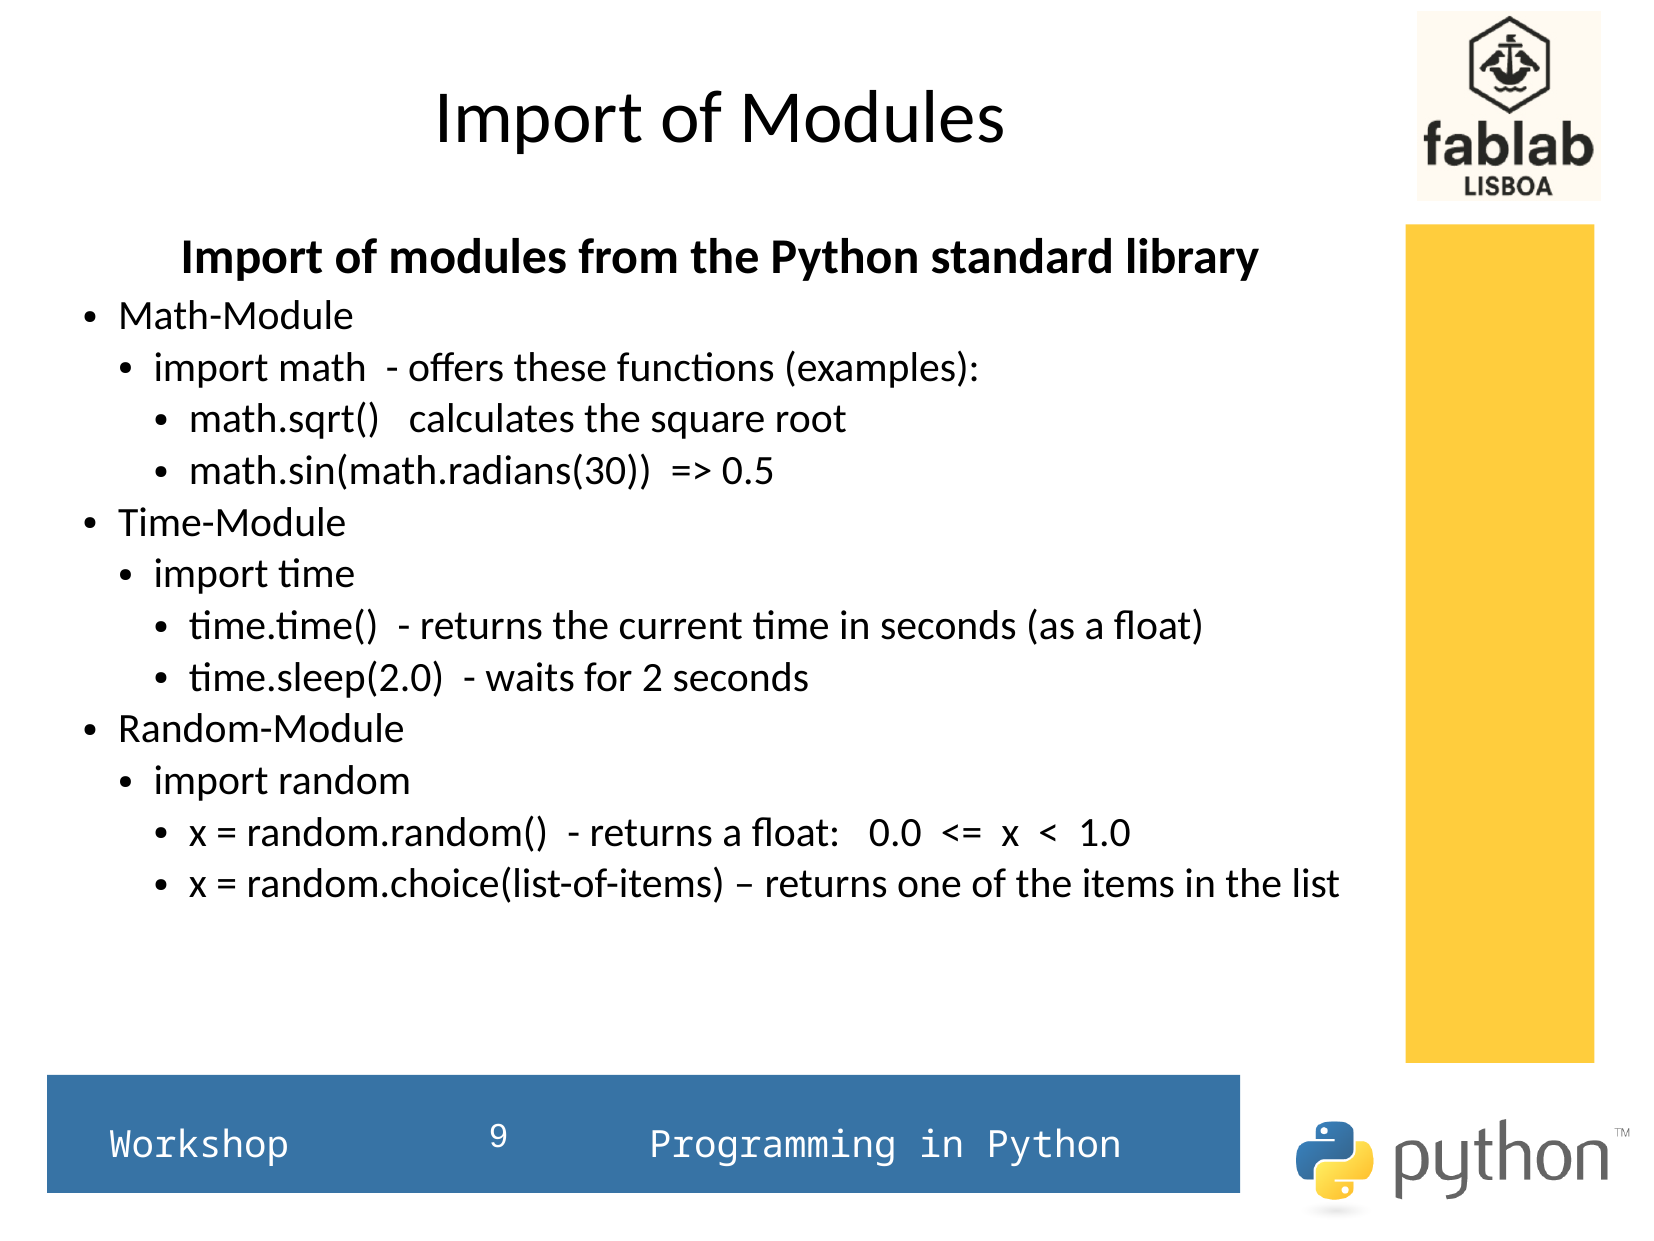

# Import of Modules
Import of modules from the Python standard library
Math-Module
import math - offers these functions (examples):
math.sqrt() calculates the square root
math.sin(math.radians(30)) => 0.5
Time-Module
import time
time.time() - returns the current time in seconds (as a float)
time.sleep(2.0) - waits for 2 seconds
Random-Module
import random
x = random.random() - returns a float: 0.0 <= x < 1.0
x = random.choice(list-of-items) – returns one of the items in the list
Workshop Programming in Python